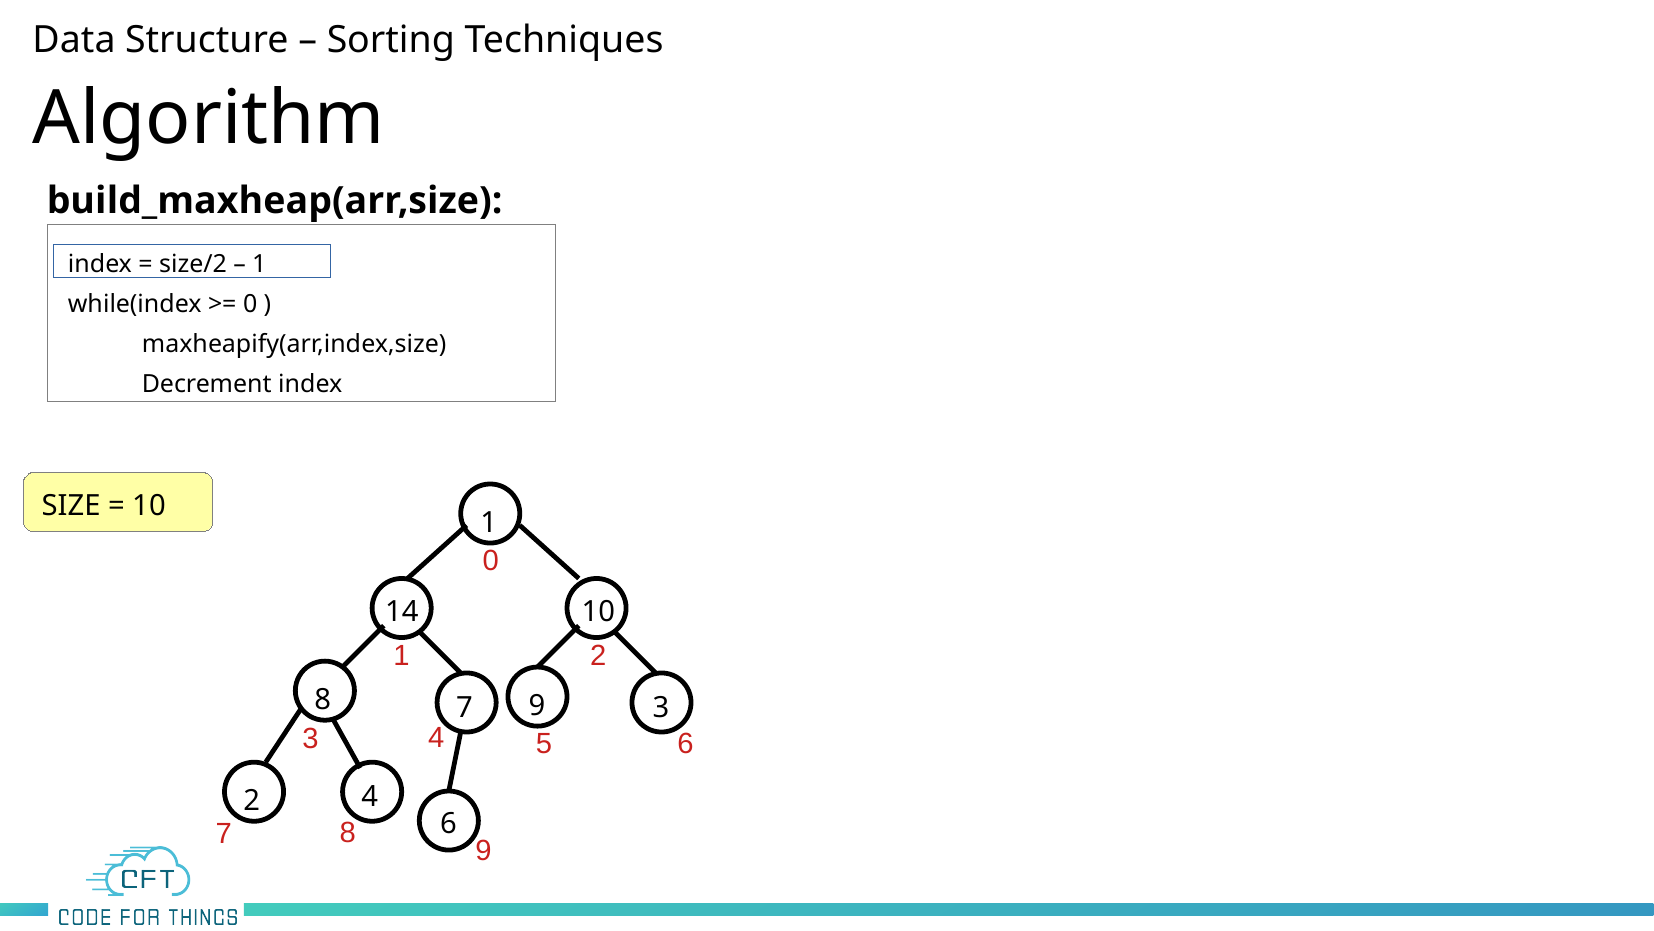

# Data Structure – Sorting Techniques Algorithm
build_maxheap(arr,size):
index = size/2 – 1
while(index >= 0 )
	maxheapify(arr,index,size)
	Decrement index
SIZE = 10
 1
0
14
10
1
2
8
9
7
3
4
3
5
6
4
2
6
8
7
9